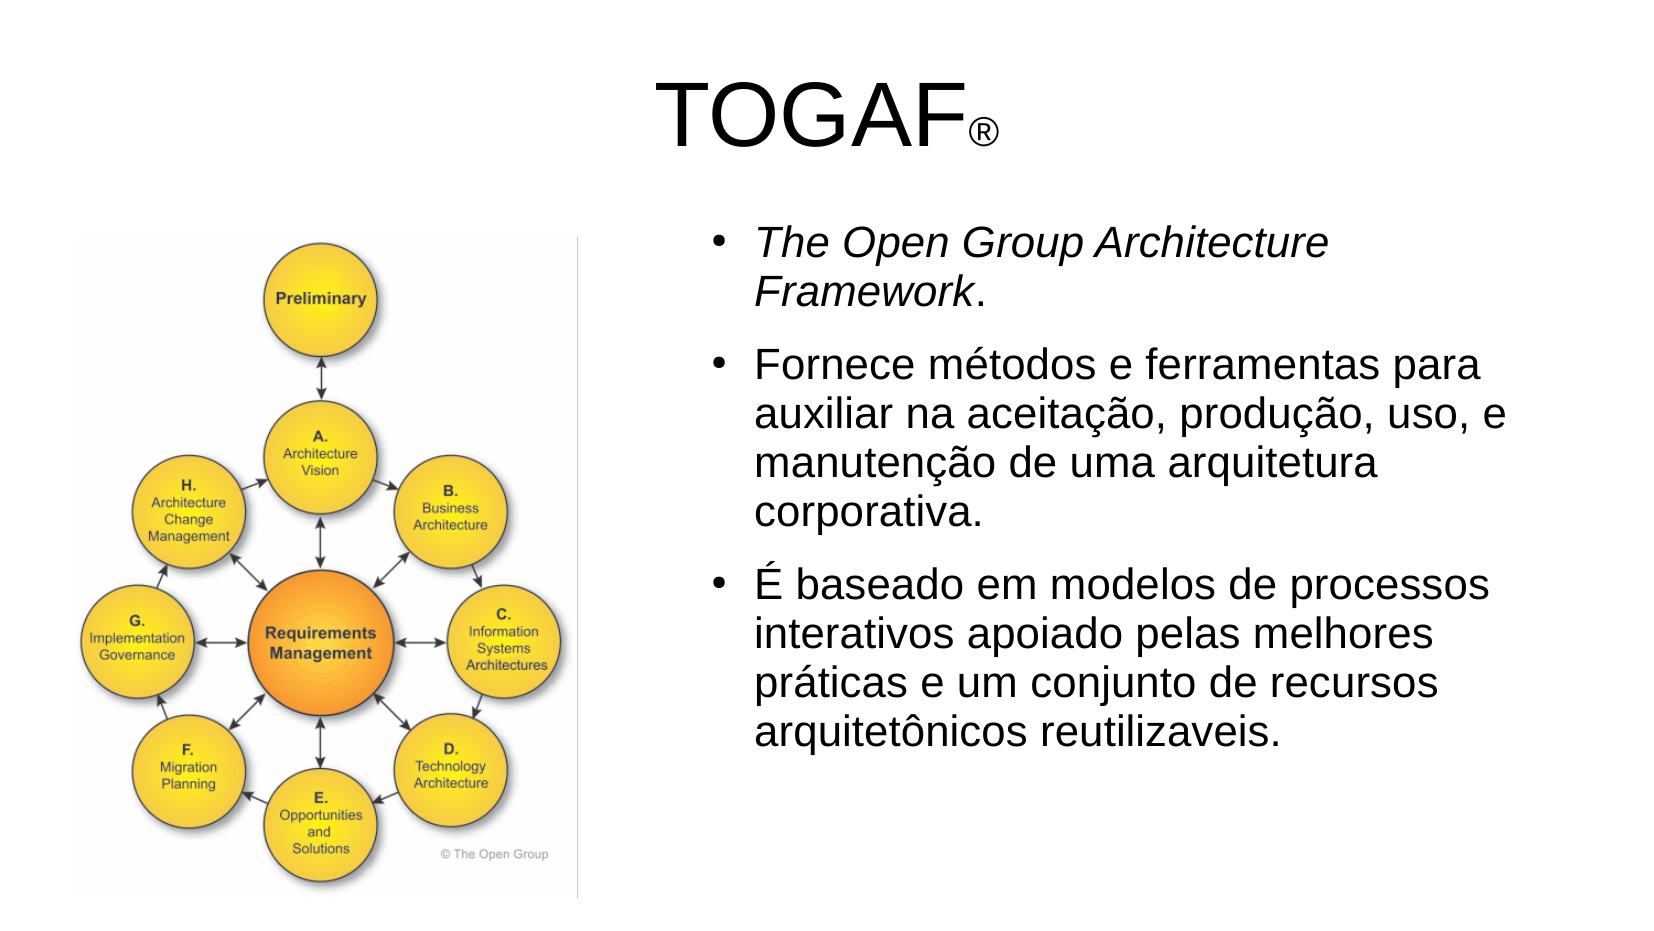

# TOGAF®
The Open Group Architecture Framework.
Fornece métodos e ferramentas para auxiliar na aceitação, produção, uso, e manutenção de uma arquitetura corporativa.
É baseado em modelos de processos interativos apoiado pelas melhores práticas e um conjunto de recursos arquitetônicos reutilizaveis.